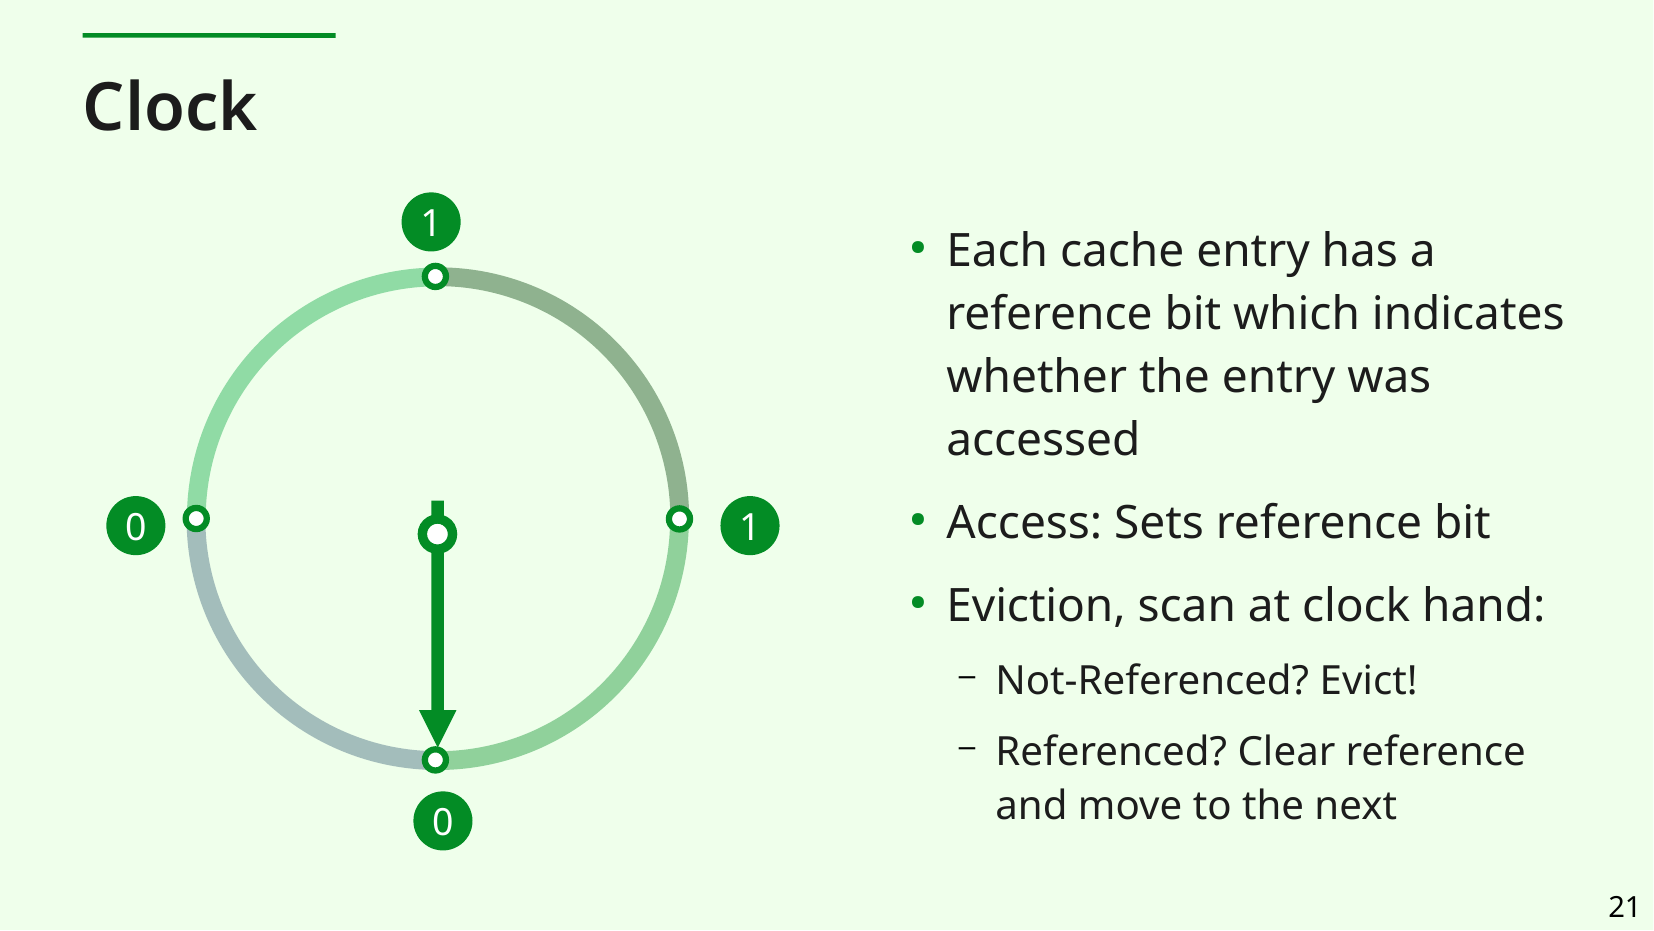

# Clock
1
Each cache entry has a reference bit which indicates whether the entry was accessed
Access: Sets reference bit
Eviction, scan at clock hand:
Not-Referenced? Evict!
Referenced? Clear reference and move to the next
0
1
0
21